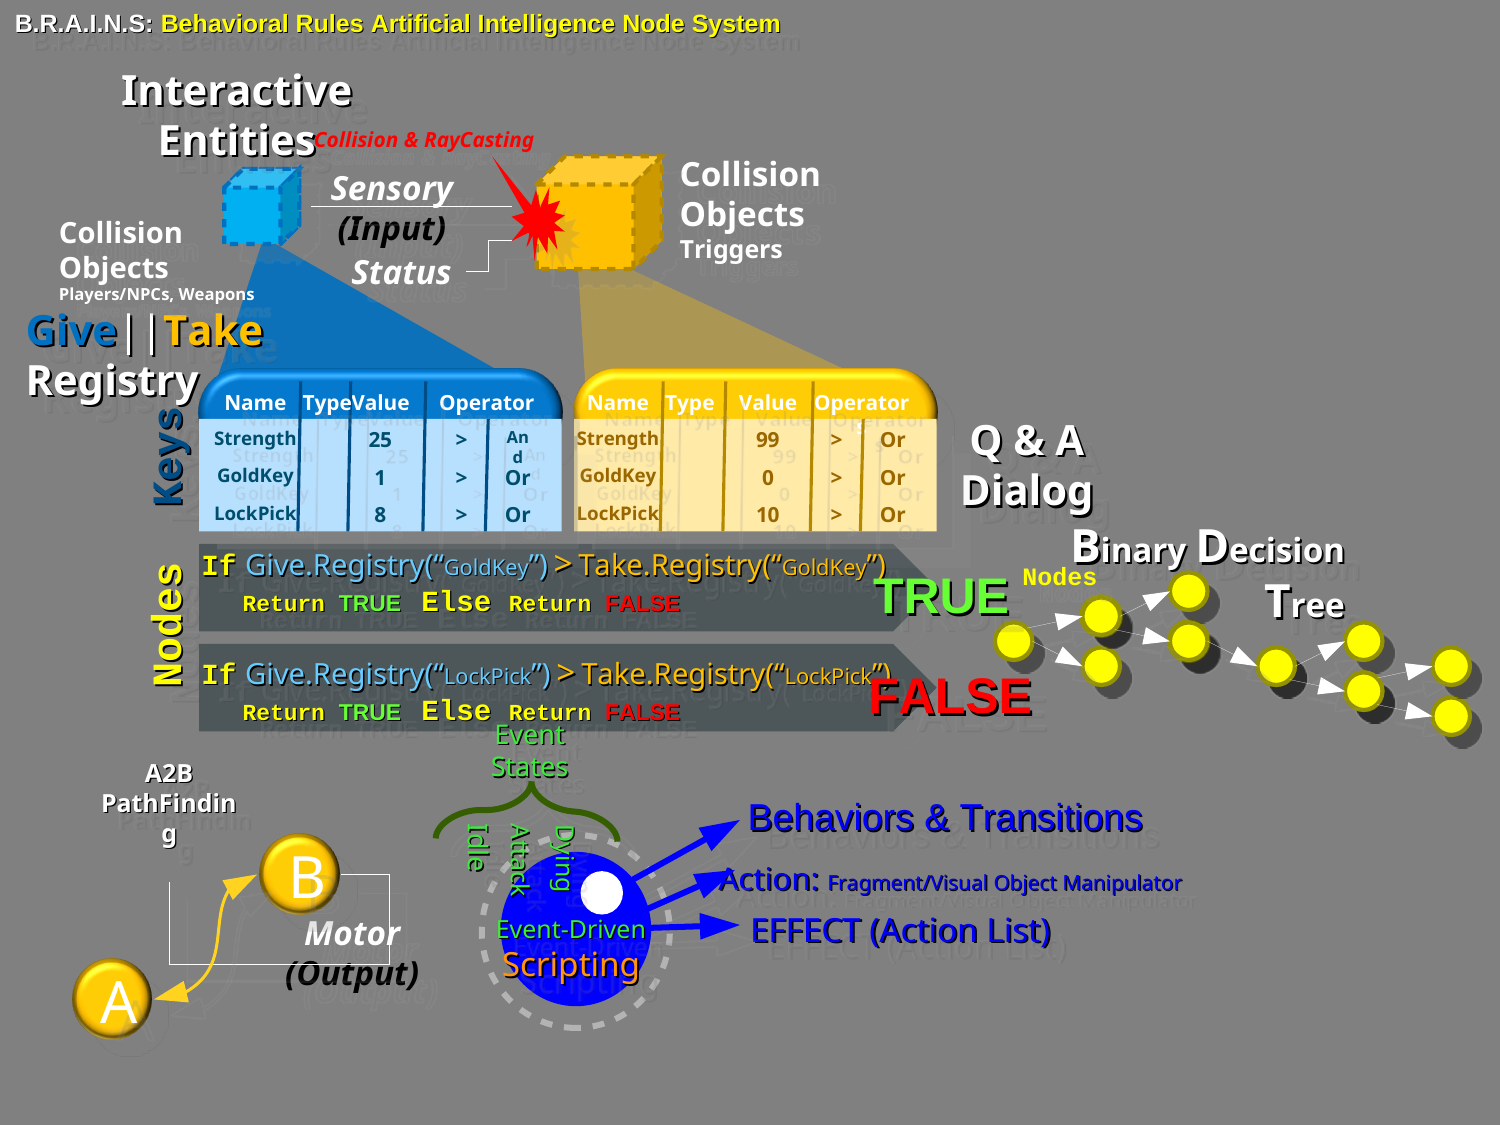

B.R.A.I.N.S: Behavioral Rules Artificial Intelligence Node System
Interactive Entities
Collision & RayCasting
Collision Objects
Triggers
Sensory
(Input)
Collision Objects
Players/NPCs, Weapons
Status
Give||Take Registry
Name
Type
Value
Operator
Name
Type
Value
Operators
Q & A Dialog
Strength
25
>
And
Strength
99
>
Or
Keys
GoldKey
1
>
Or
GoldKey
0
>
Or
LockPick
8
>
Or
LockPick
10
>
Or
Binary Decision Tree
If Give.Registry(“GoldKey”) > Take.Registry(“GoldKey”)
 Return TRUE Else Return FALSE
Nodes
TRUE
Nodes
If Give.Registry(“LockPick”) > Take.Registry(“LockPick”)
 Return TRUE Else Return FALSE
FALSE
Event
States
A2B
PathFinding
Behaviors & Transitions
B
Dying
Action: Fragment/Visual Object Manipulator
Idle
Attack
EFFECT (Action List)
Motor
(Output)
Event-Driven
Scripting
A